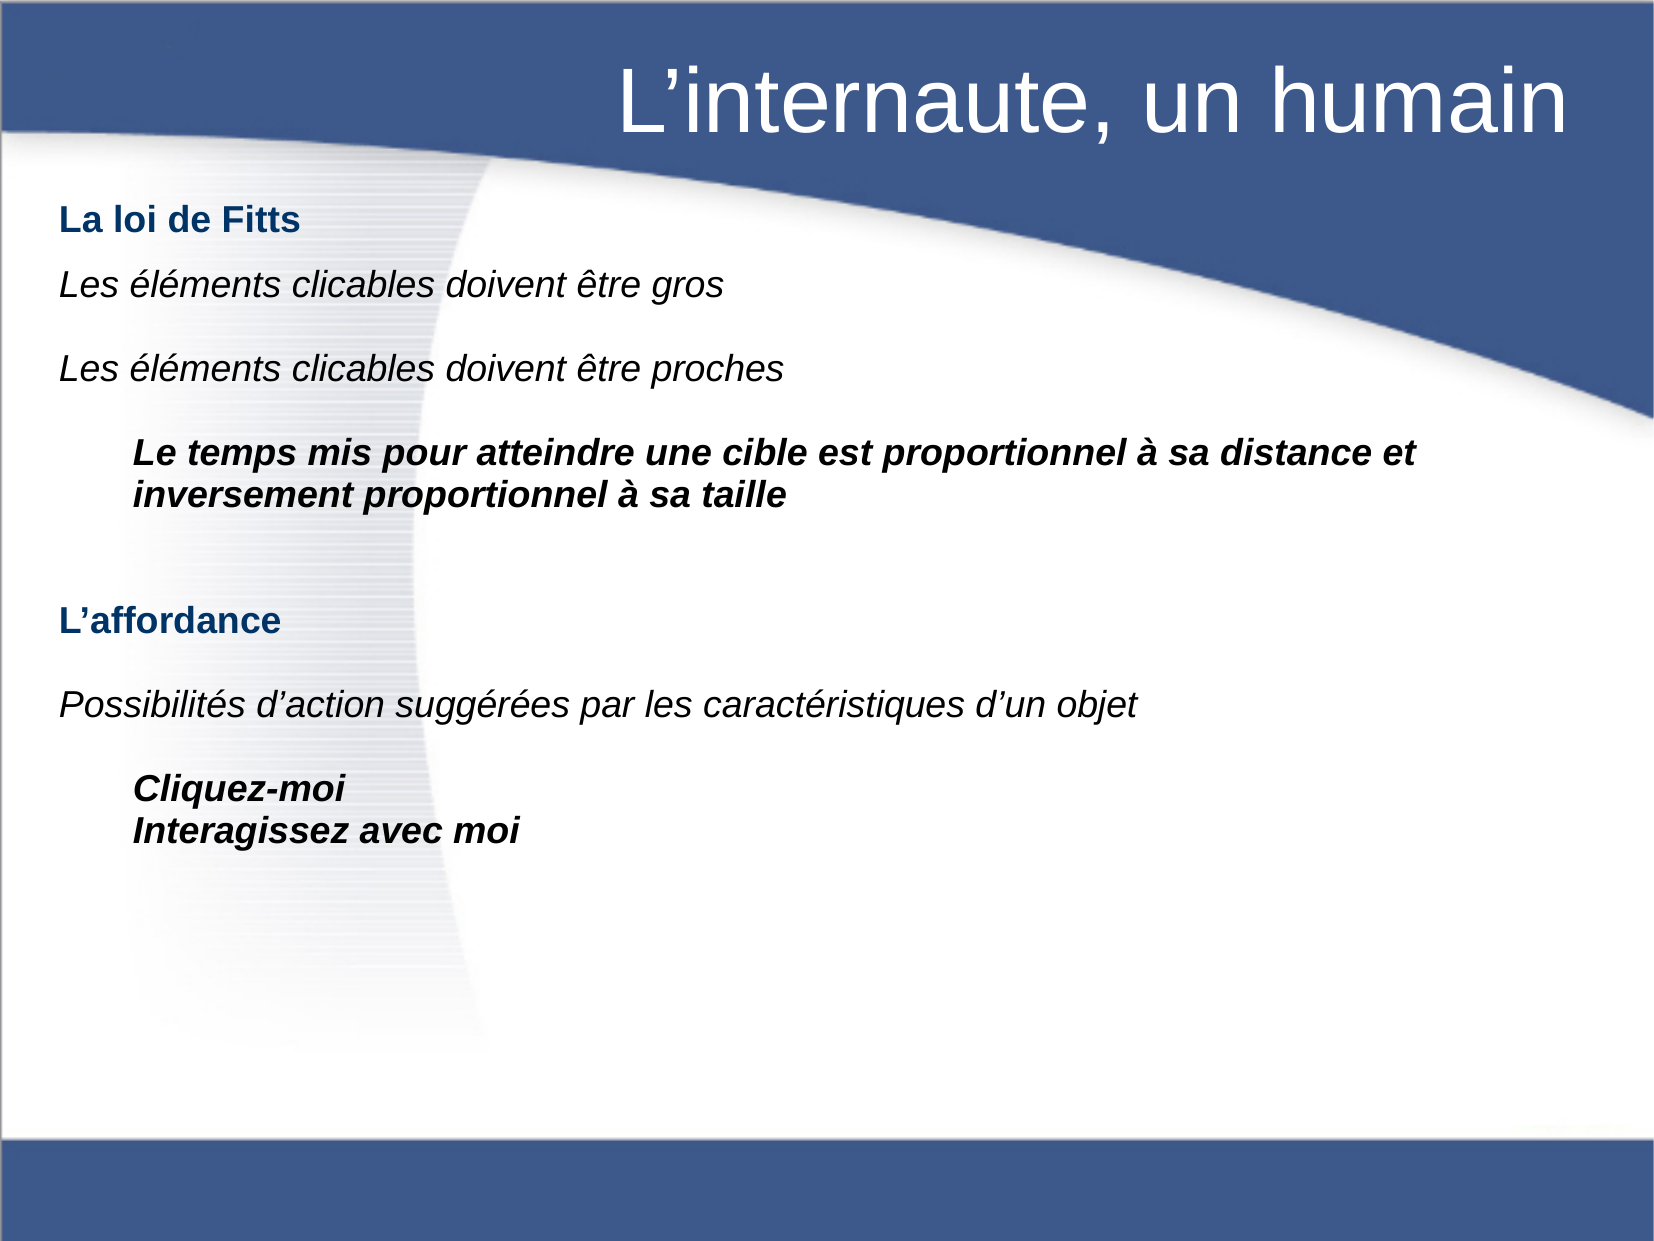

# L’internaute, un humain
La loi de Fitts
Les éléments clicables doivent être gros
Les éléments clicables doivent être proches
	Le temps mis pour atteindre une cible est proportionnel à sa distance et 			inversement proportionnel à sa taille
L’affordance
Possibilités d’action suggérées par les caractéristiques d’un objet
	Cliquez-moi
	Interagissez avec moi